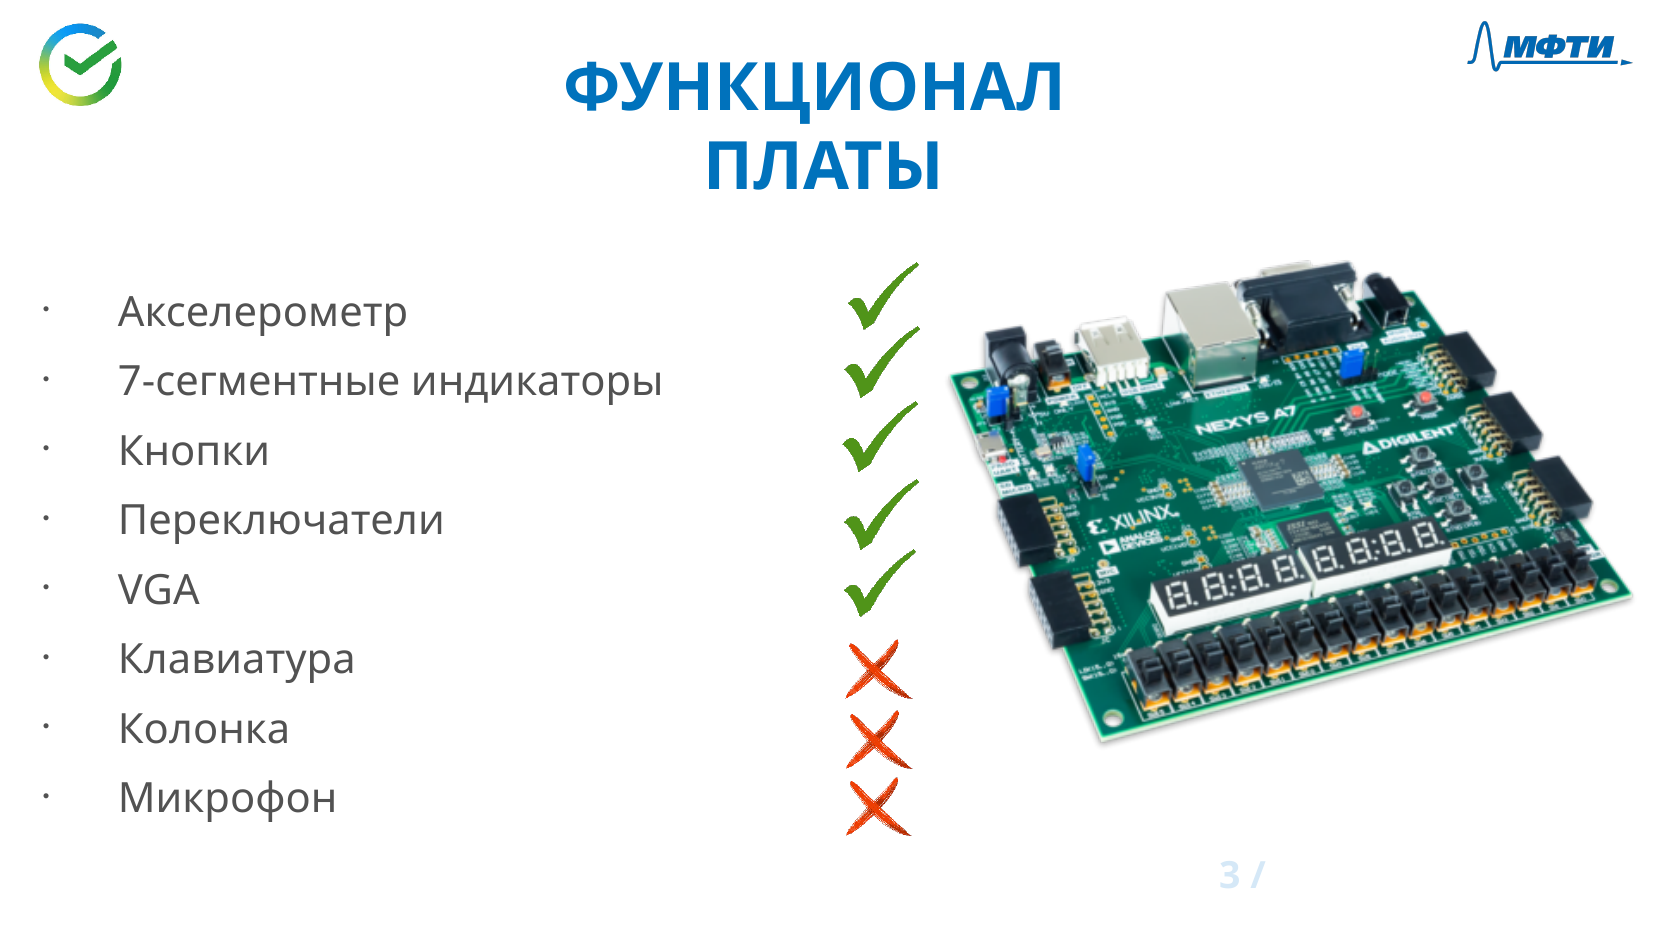

# ФУНКЦИОНАЛ ПЛАТЫ
Акселерометр
7-сегментные индикаторы
Кнопки
Переключатели
VGA
Клавиатура
Колонка
Микрофон